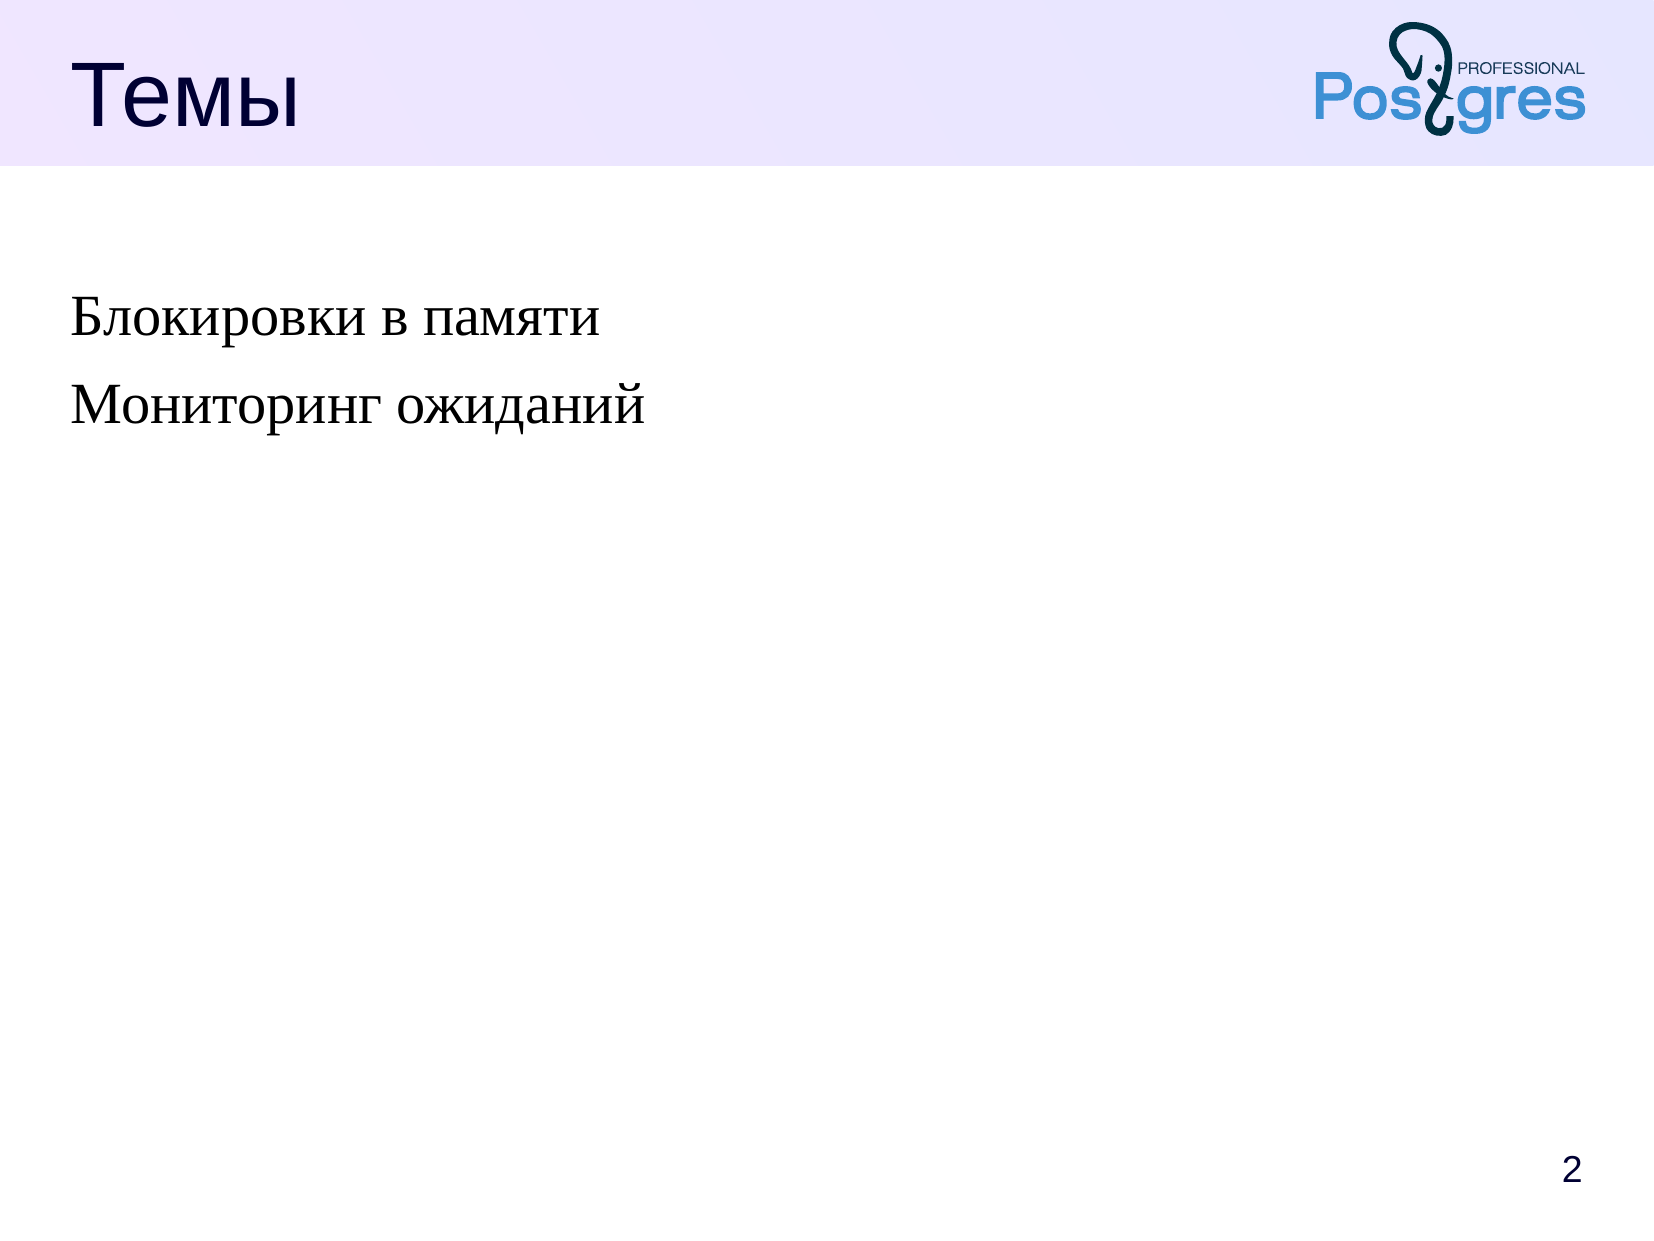

# Темы
Блокировки в памяти
Мониторинг ожиданий